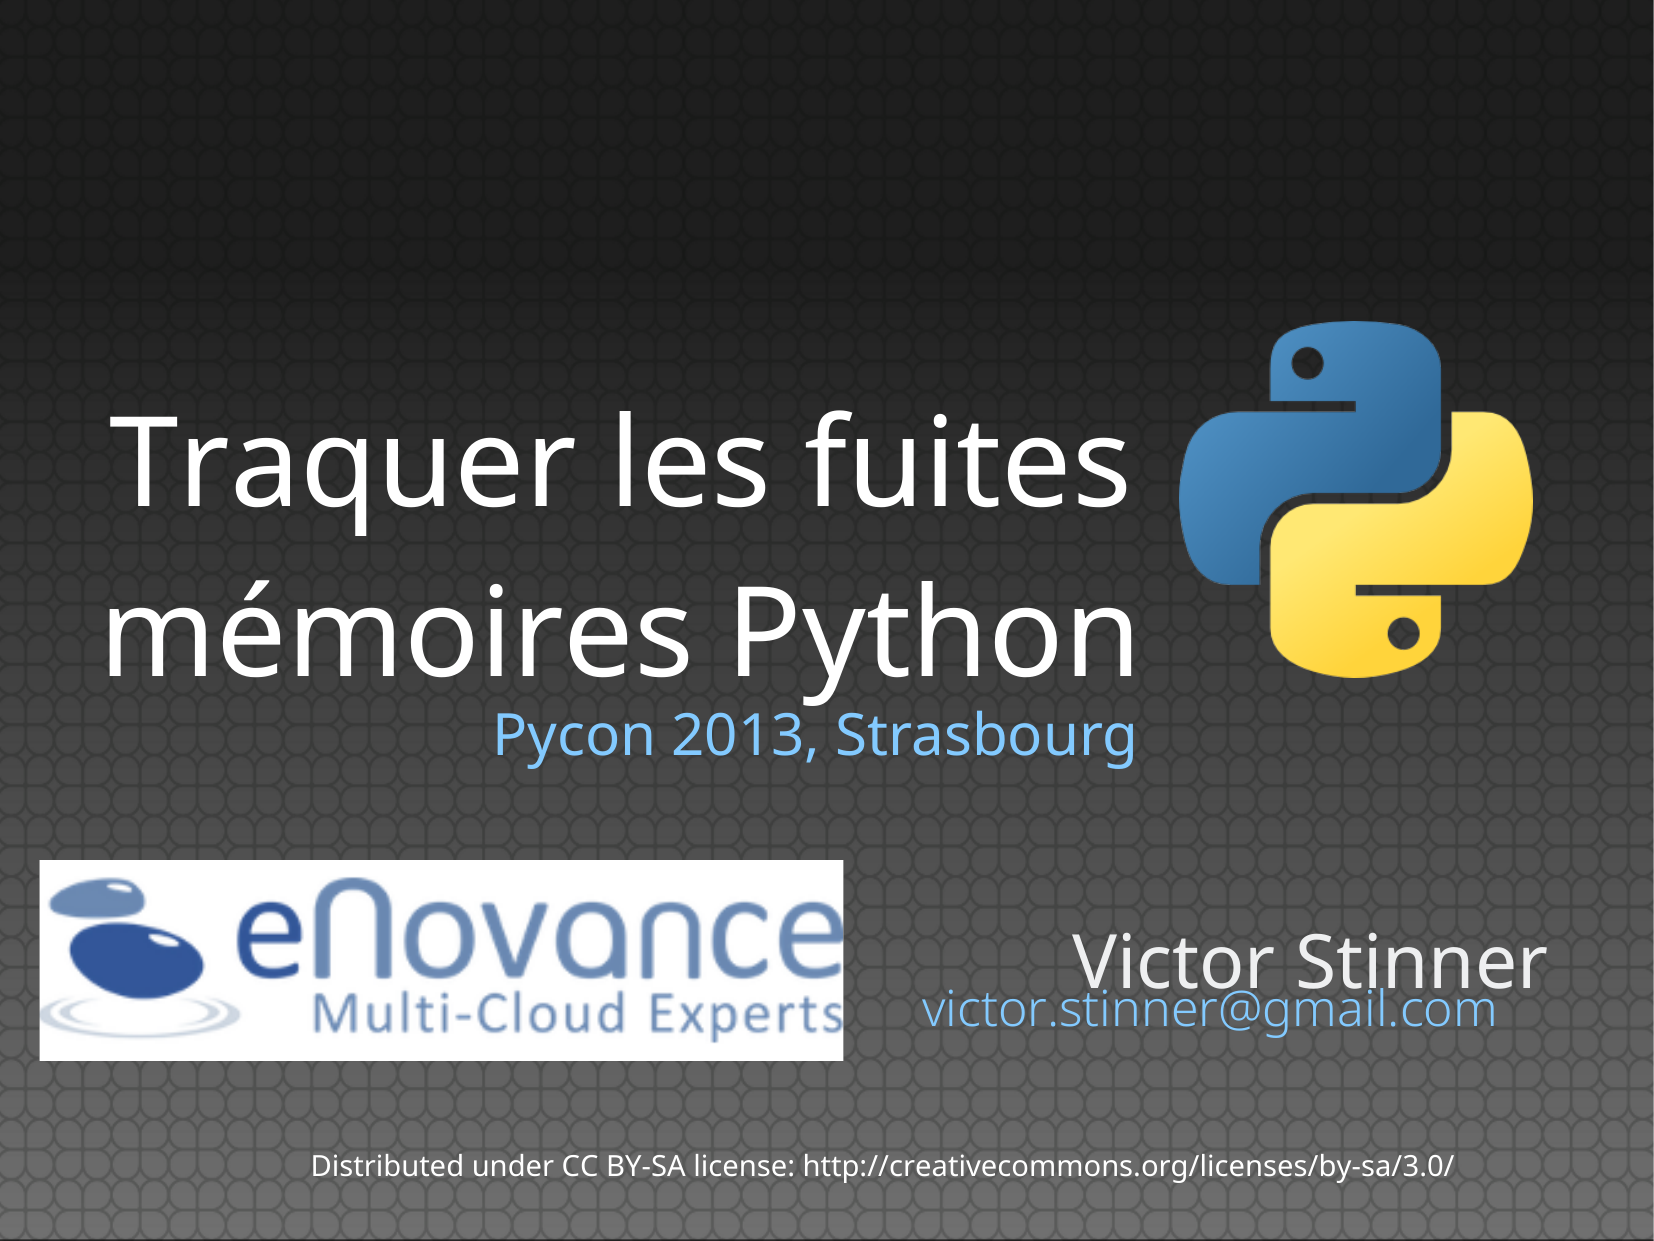

Traquer les fuites
mémoires Python
# Pycon 2013, Strasbourg
Victor Stinner
victor.stinner@gmail.com
Distributed under CC BY-SA license: http://creativecommons.org/licenses/by-sa/3.0/